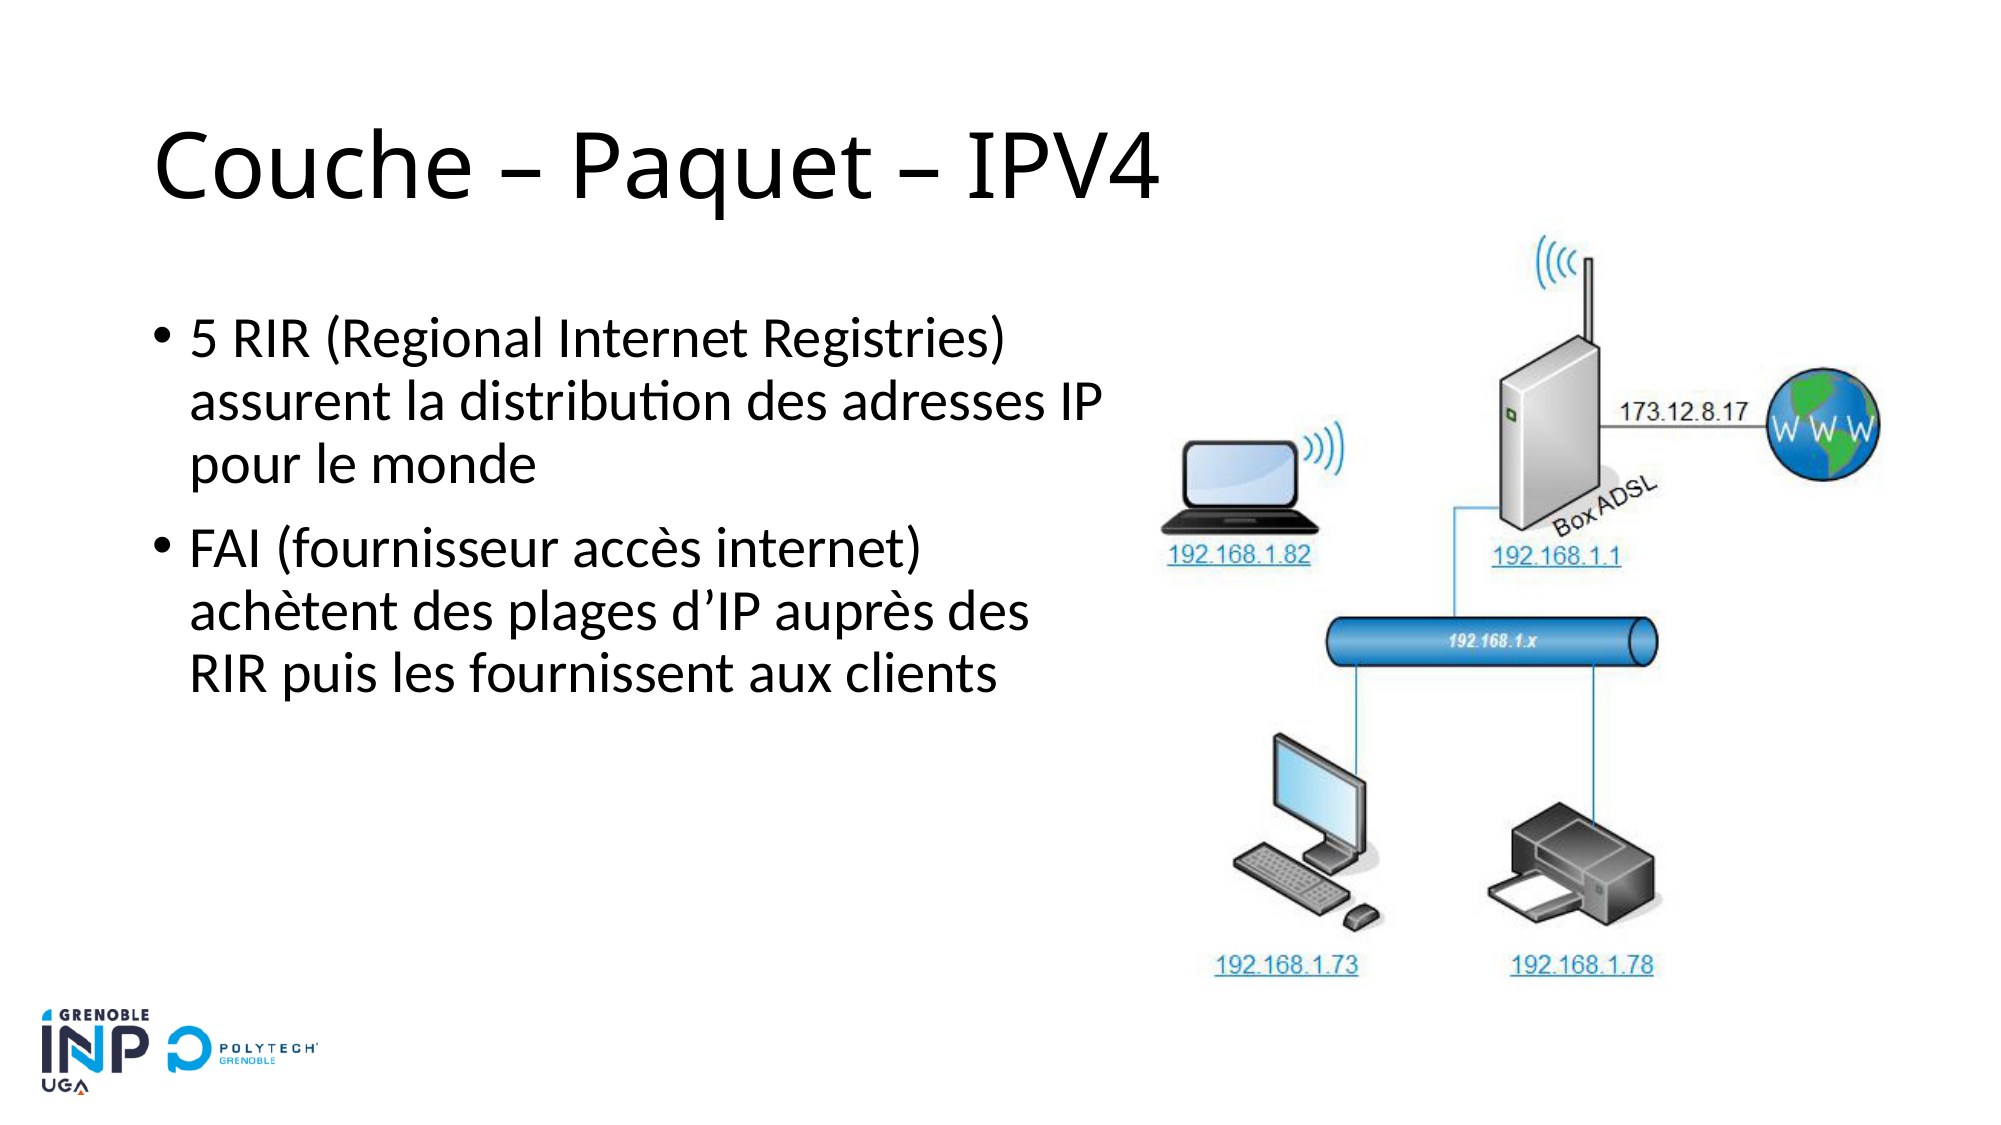

# Couche – Paquet – IPV4
5 RIR (Regional Internet Registries) assurent la distribution des adresses IP pour le monde
FAI (fournisseur accès internet) achètent des plages d’IP auprès des RIR puis les fournissent aux clients